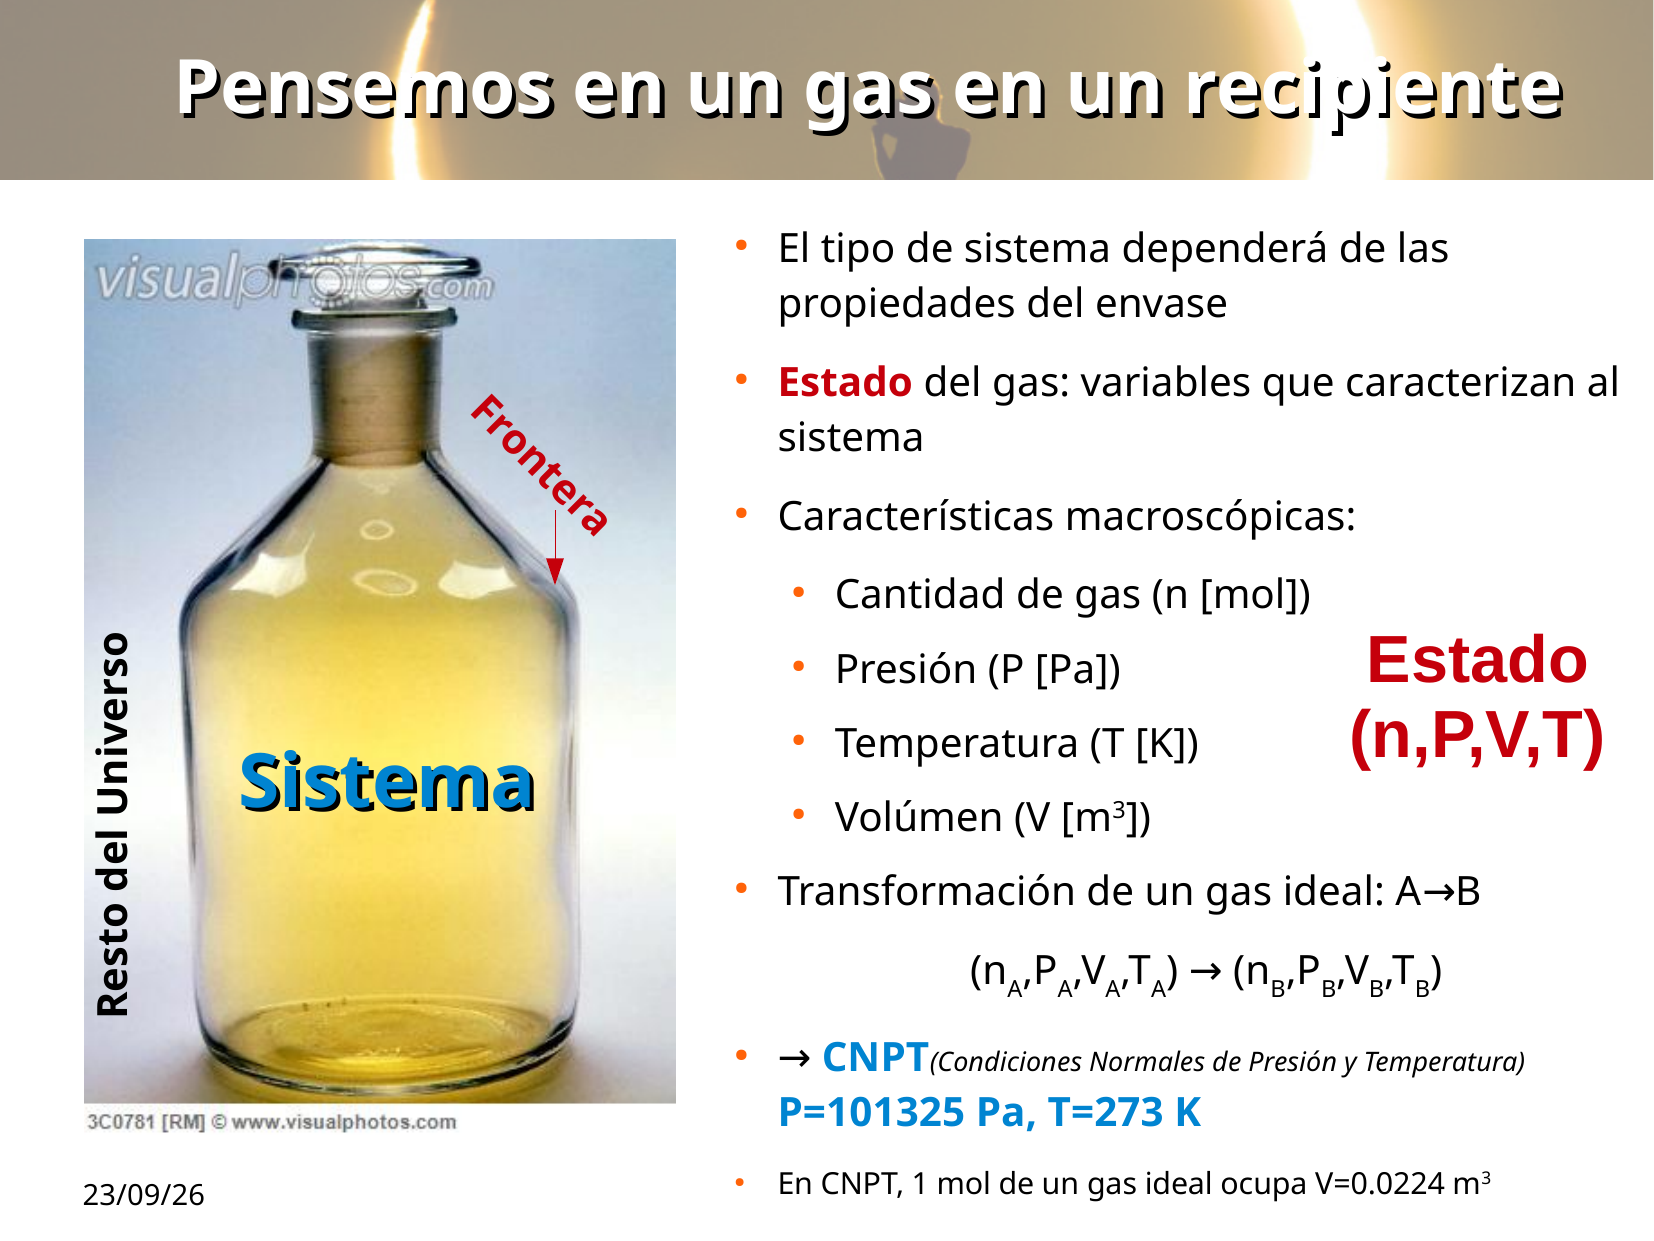

# Pensemos en un gas en un recipiente
El tipo de sistema dependerá de las propiedades del envase
Estado del gas: variables que caracterizan al sistema
Características macroscópicas:
Cantidad de gas (n [mol])
Presión (P [Pa])
Temperatura (T [K])
Volúmen (V [m3])
Transformación de un gas ideal: A→B
(nA,PA,VA,TA) → (nB,PB,VB,TB)
→ CNPT(Condiciones Normales de Presión y Temperatura) P=101325 Pa, T=273 K
En CNPT, 1 mol de un gas ideal ocupa V=0.0224 m3
Frontera
Estado
(n,P,V,T)
Sistema
Resto del Universo
Fisica Para Todos (Nuñez+Asorey+Estupinian)
15